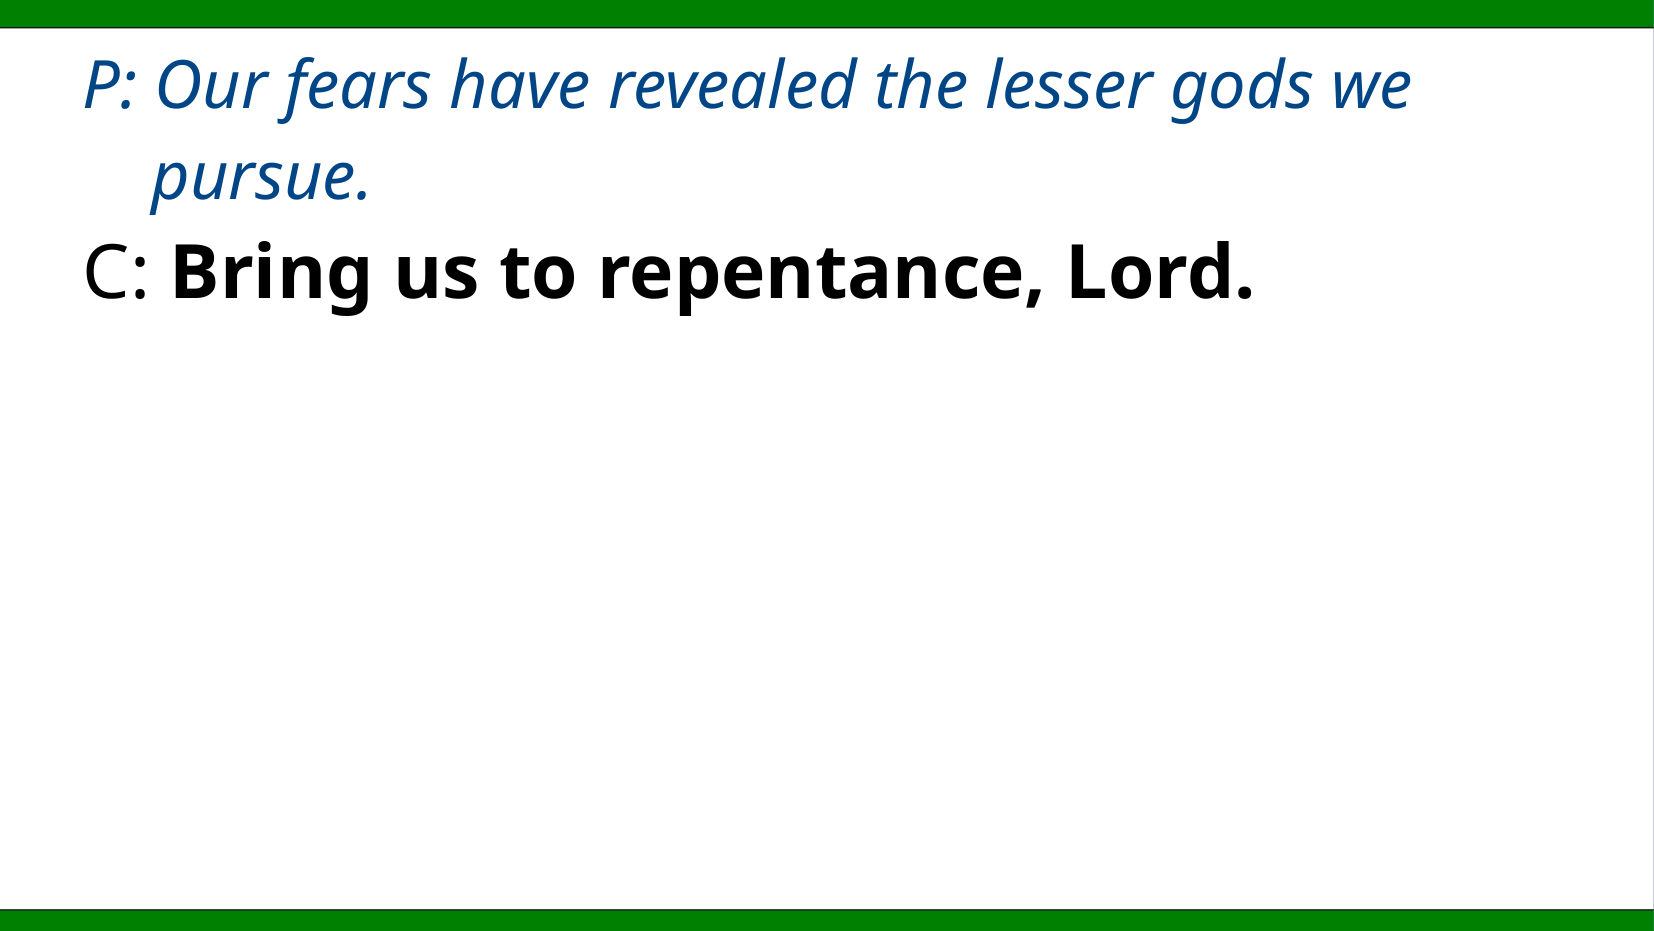

# P: 	Our fears have revealed the lesser gods we pursue. C: Bring us to repentance, Lord.